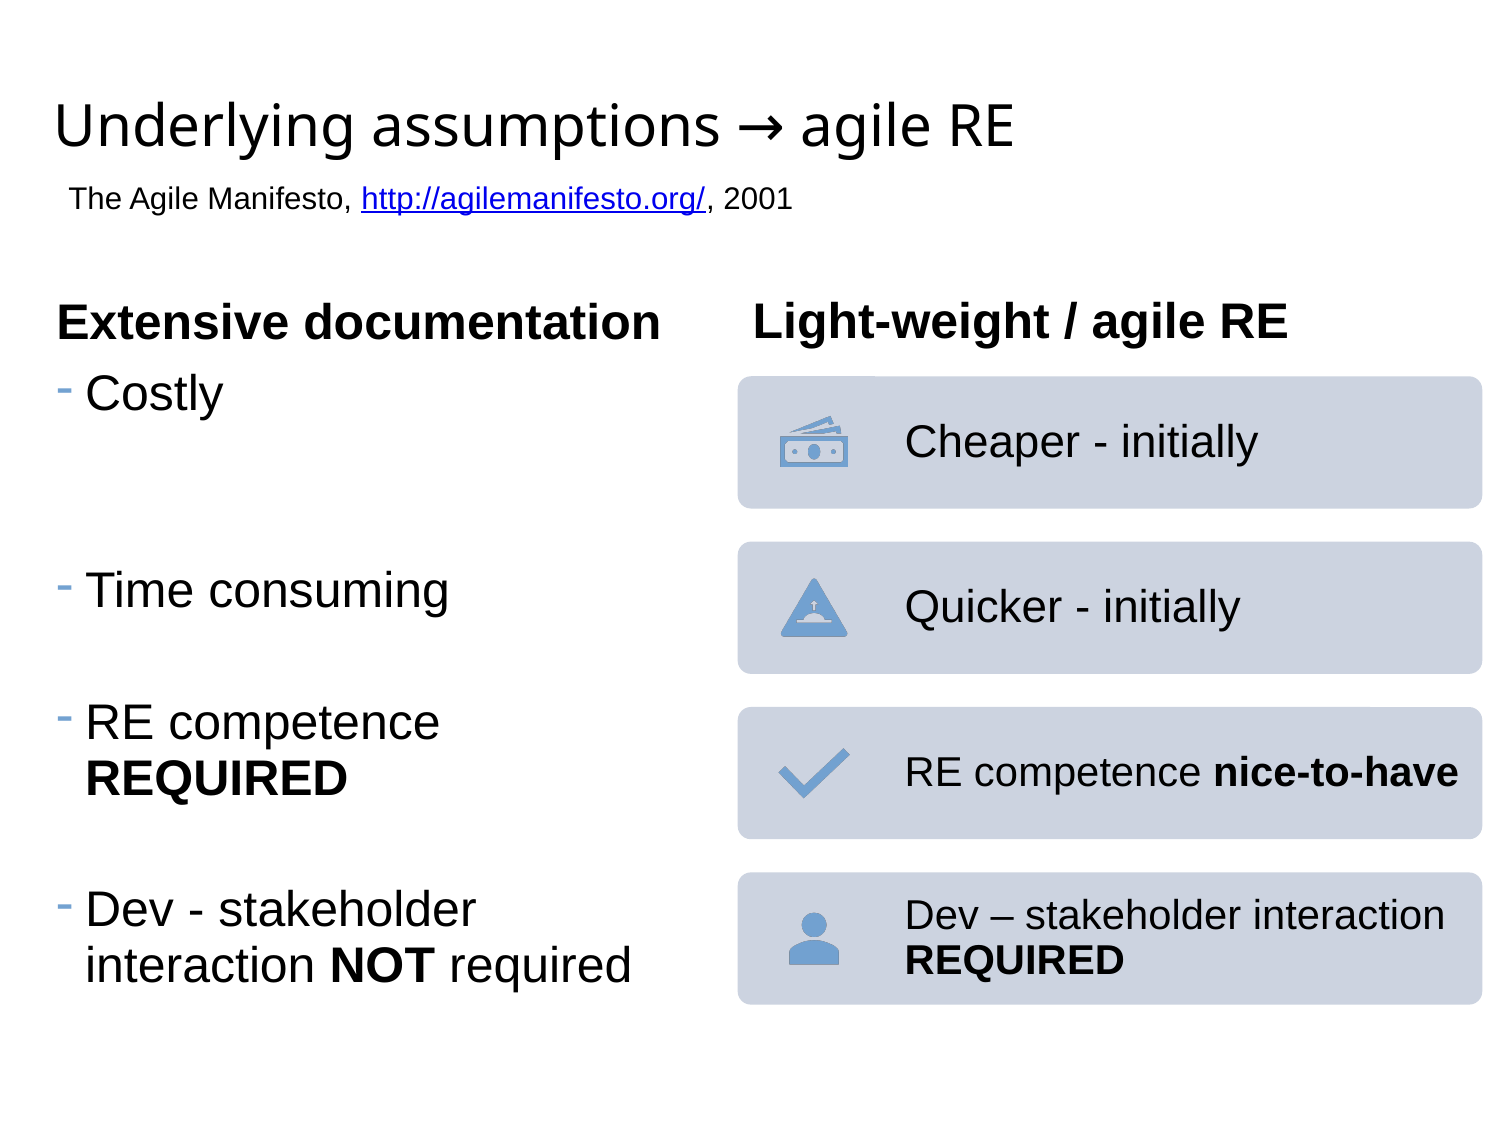

# Underlying assumptions → agile RE
The Agile Manifesto, http://agilemanifesto.org/, 2001
Light-weight / agile RE
Extensive documentation
Costly
Time consuming
RE competence REQUIRED
Dev - stakeholder interaction NOT required
Cheaper - initially
Quicker - initially
RE competence nice-to-have
Dev – stakeholder interaction REQUIRED